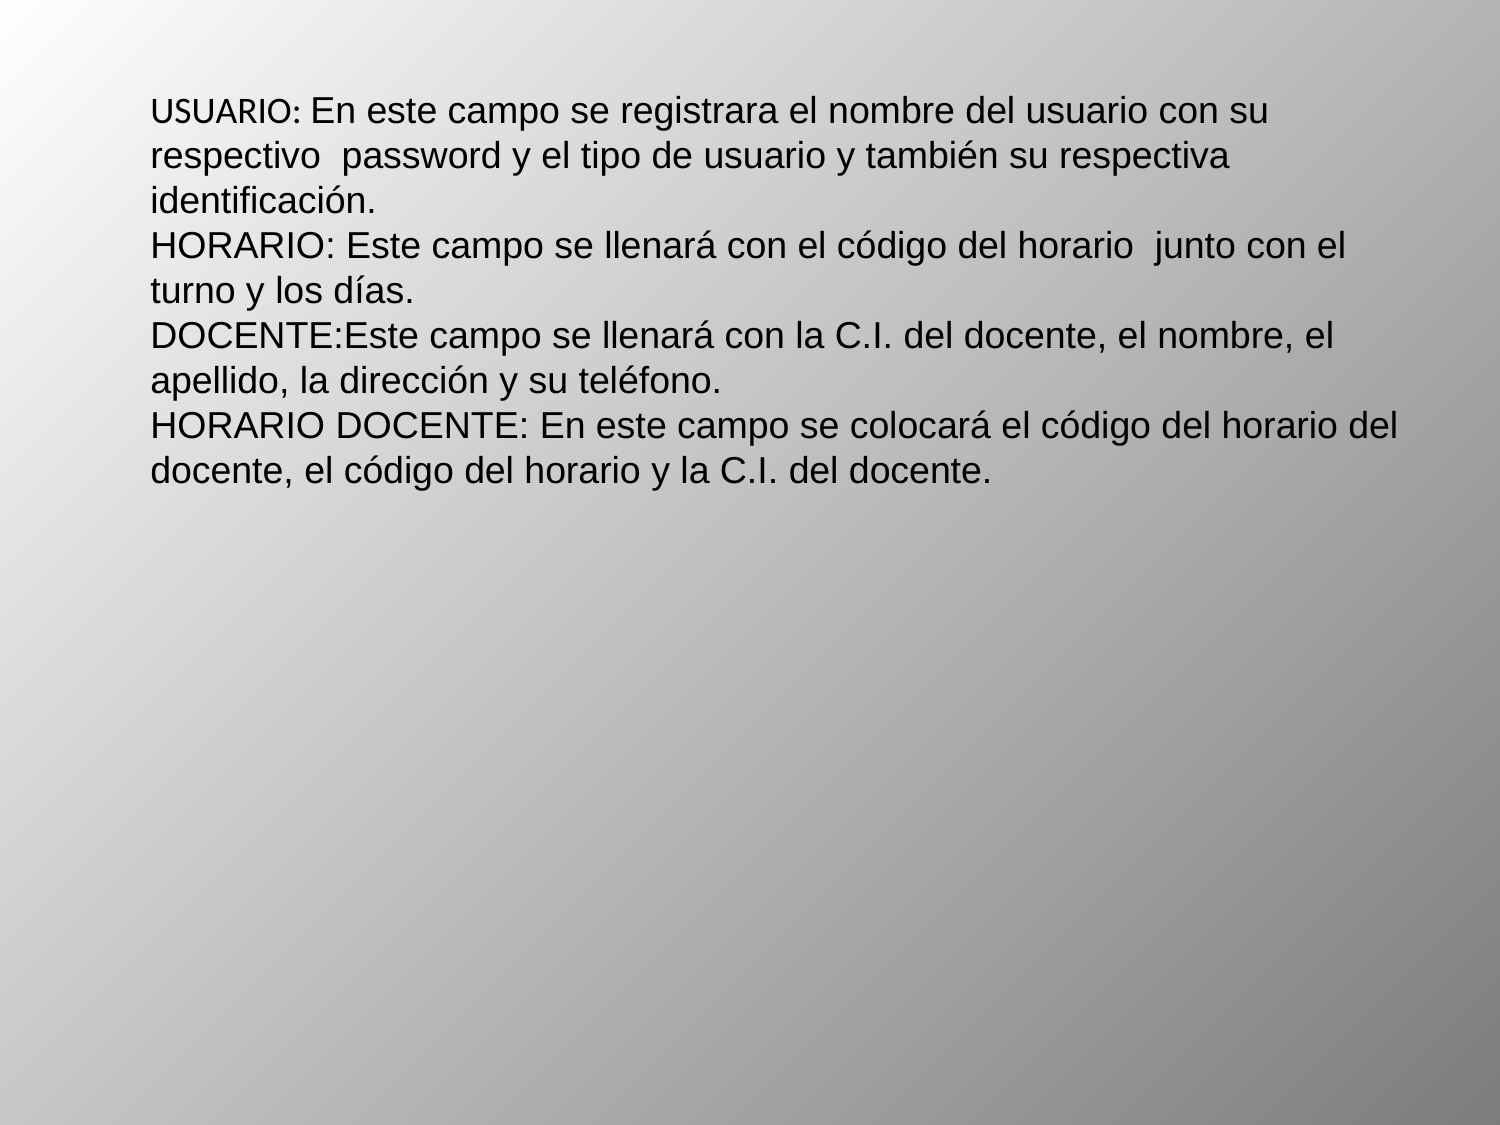

USUARIO: En este campo se registrara el nombre del usuario con su respectivo password y el tipo de usuario y también su respectiva identificación.
HORARIO: Este campo se llenará con el código del horario junto con el turno y los días.
DOCENTE:Este campo se llenará con la C.I. del docente, el nombre, el apellido, la dirección y su teléfono.
HORARIO DOCENTE: En este campo se colocará el código del horario del docente, el código del horario y la C.I. del docente.